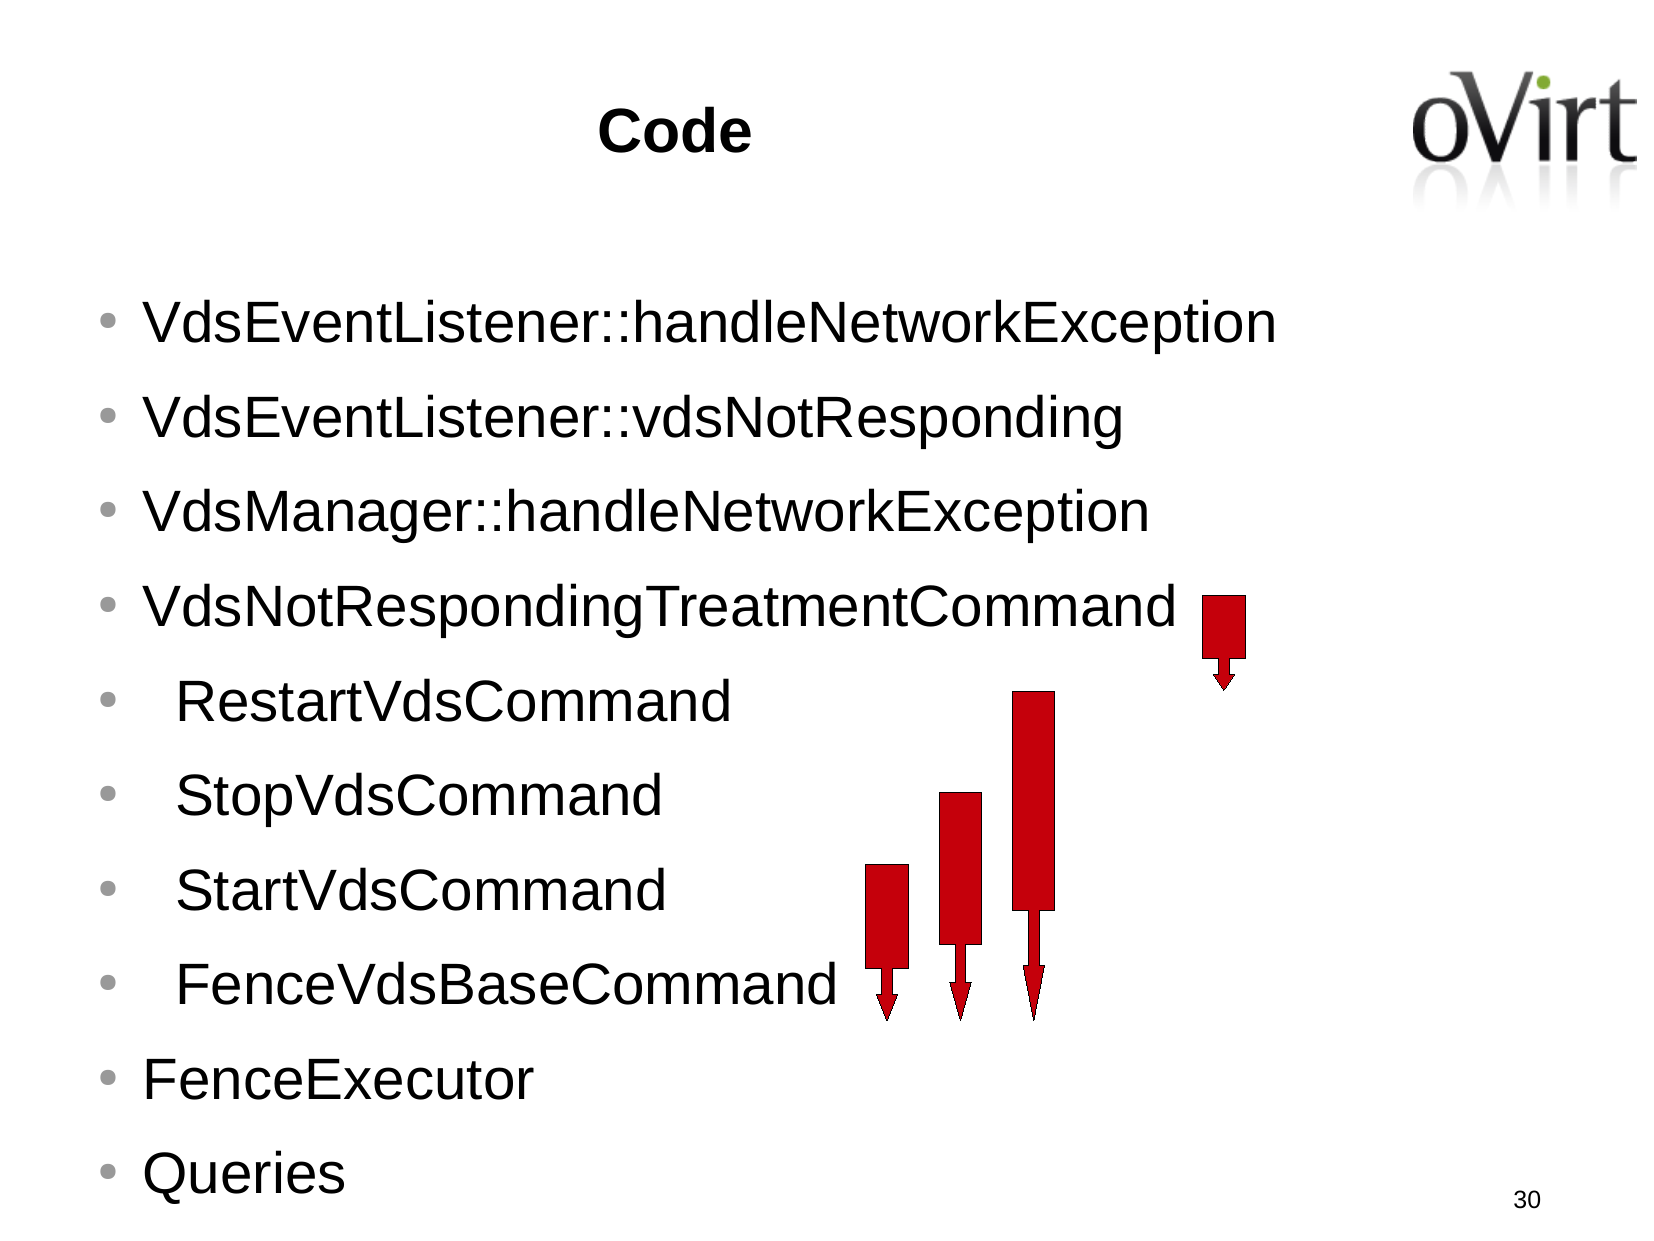

# Code
VdsEventListener::handleNetworkException
VdsEventListener::vdsNotResponding
VdsManager::handleNetworkException
VdsNotRespondingTreatmentCommand
 RestartVdsCommand
 StopVdsCommand
 StartVdsCommand
 FenceVdsBaseCommand
FenceExecutor
Queries